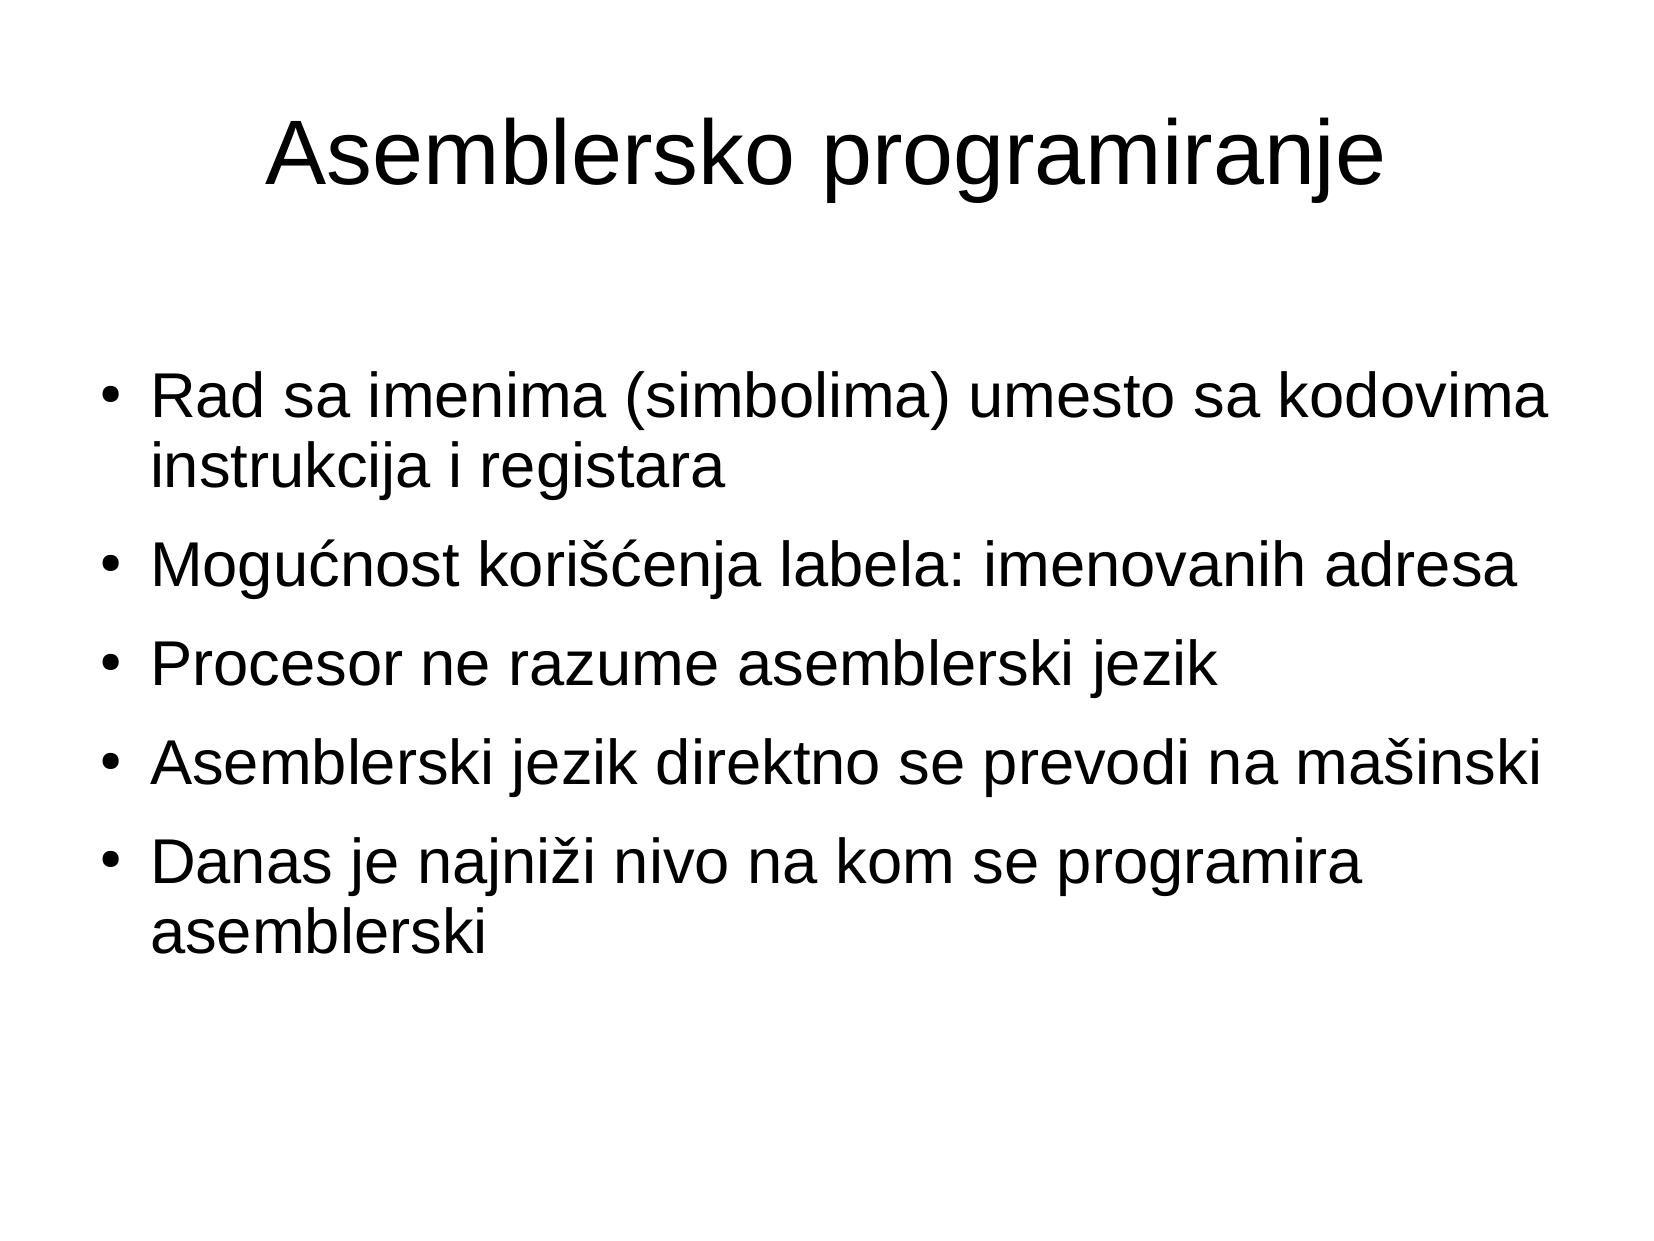

# Asemblersko programiranje
Rad sa imenima (simbolima) umesto sa kodovima instrukcija i registara
Mogućnost korišćenja labela: imenovanih adresa
Procesor ne razume asemblerski jezik
Asemblerski jezik direktno se prevodi na mašinski
Danas je najniži nivo na kom se programira asemblerski